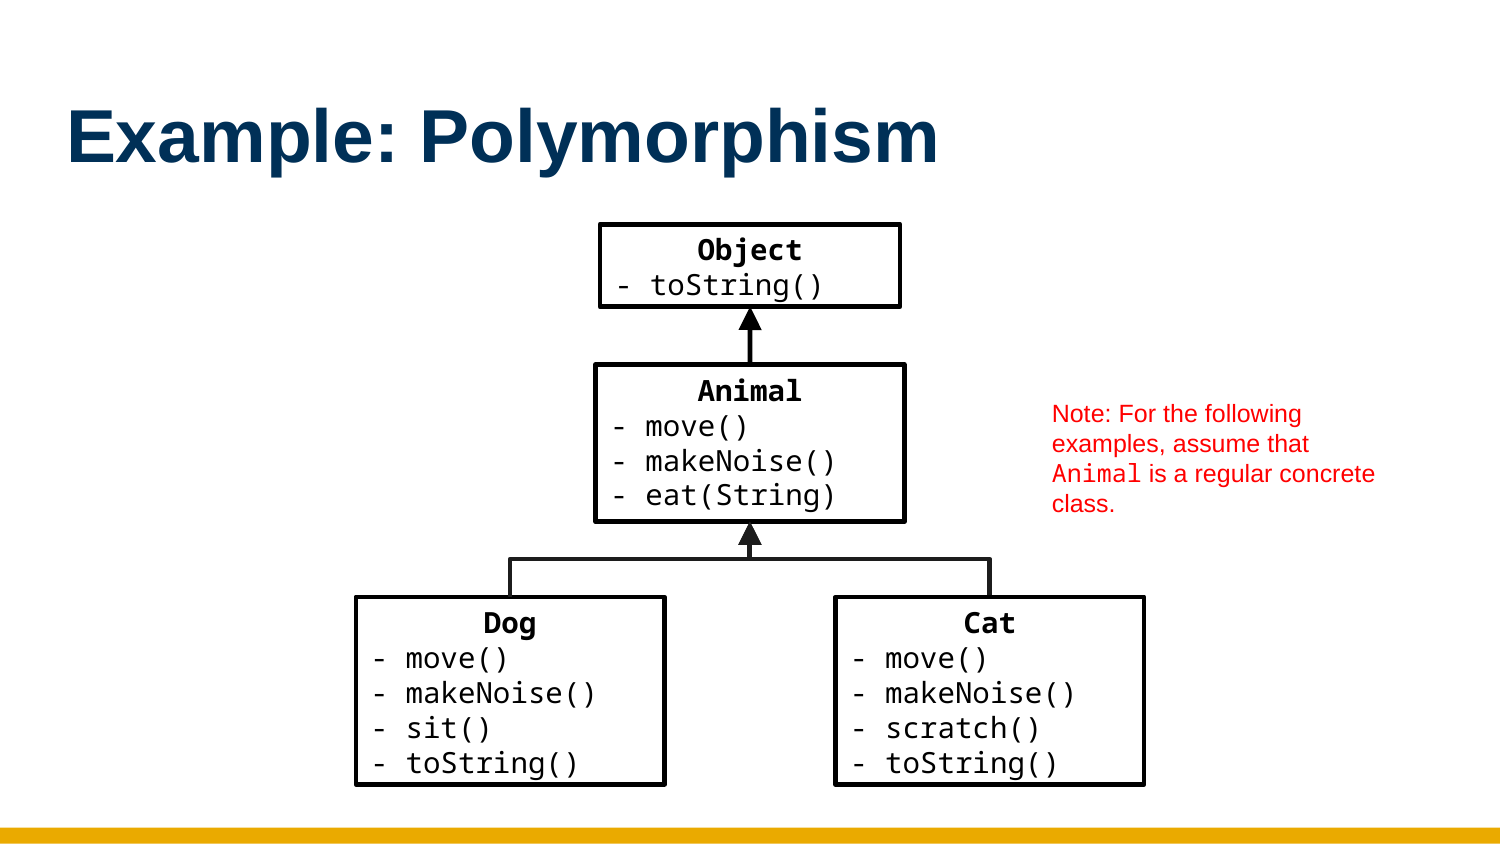

# Example: Polymorphism
Object
- toString()
Animal
- move()
- makeNoise()
- eat(String)
Dog
- move()
- makeNoise()
- sit()
- toString()
Cat
- move()
- makeNoise()
- scratch()
- toString()
Note: For the following examples, assume that Animal is a regular concrete class.